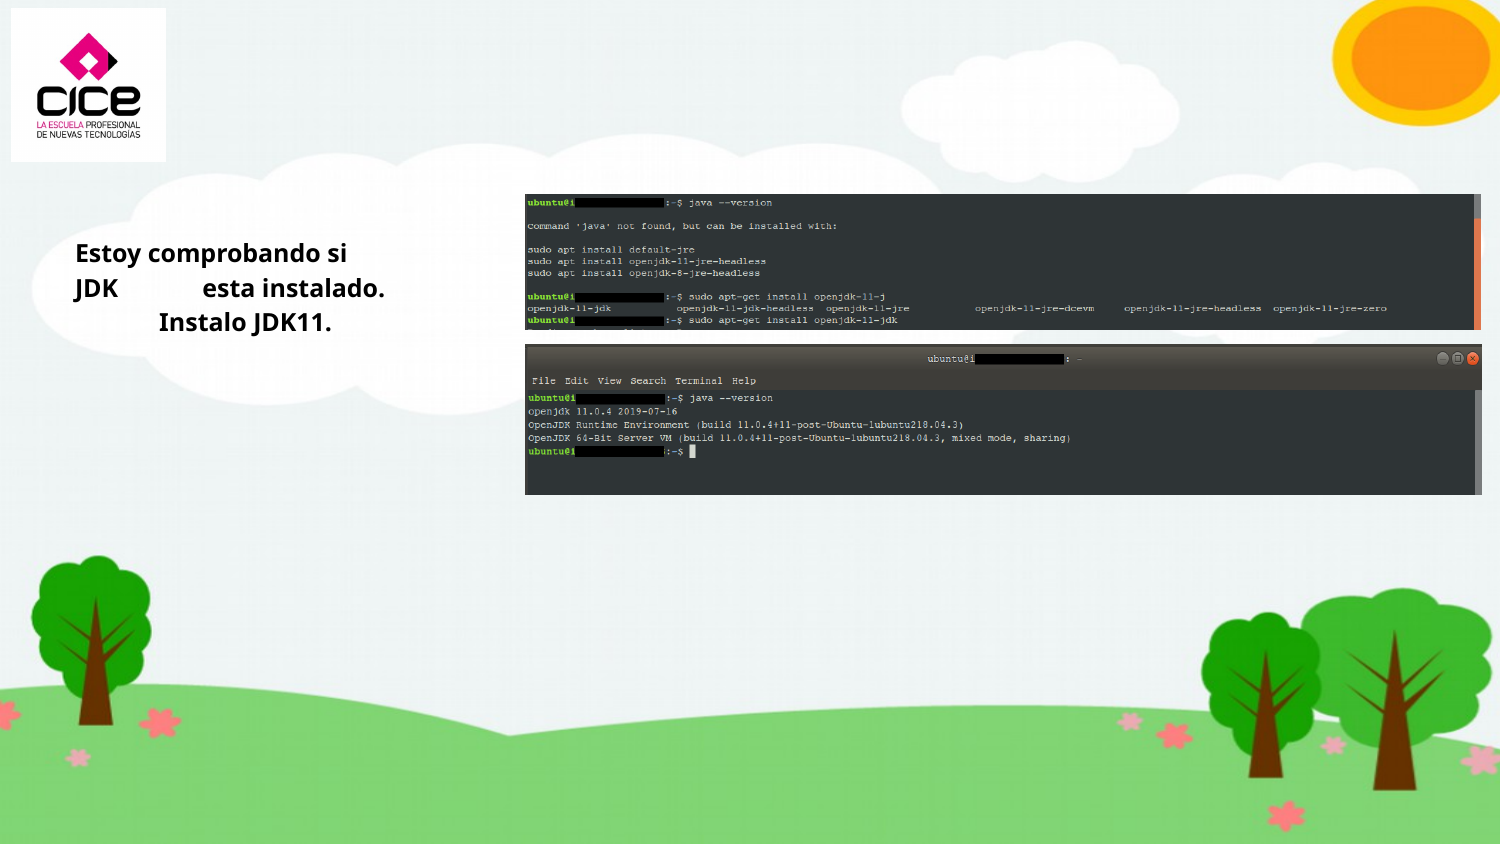

# Estoy comprobando si JDK esta instalado. Instalo JDK11.